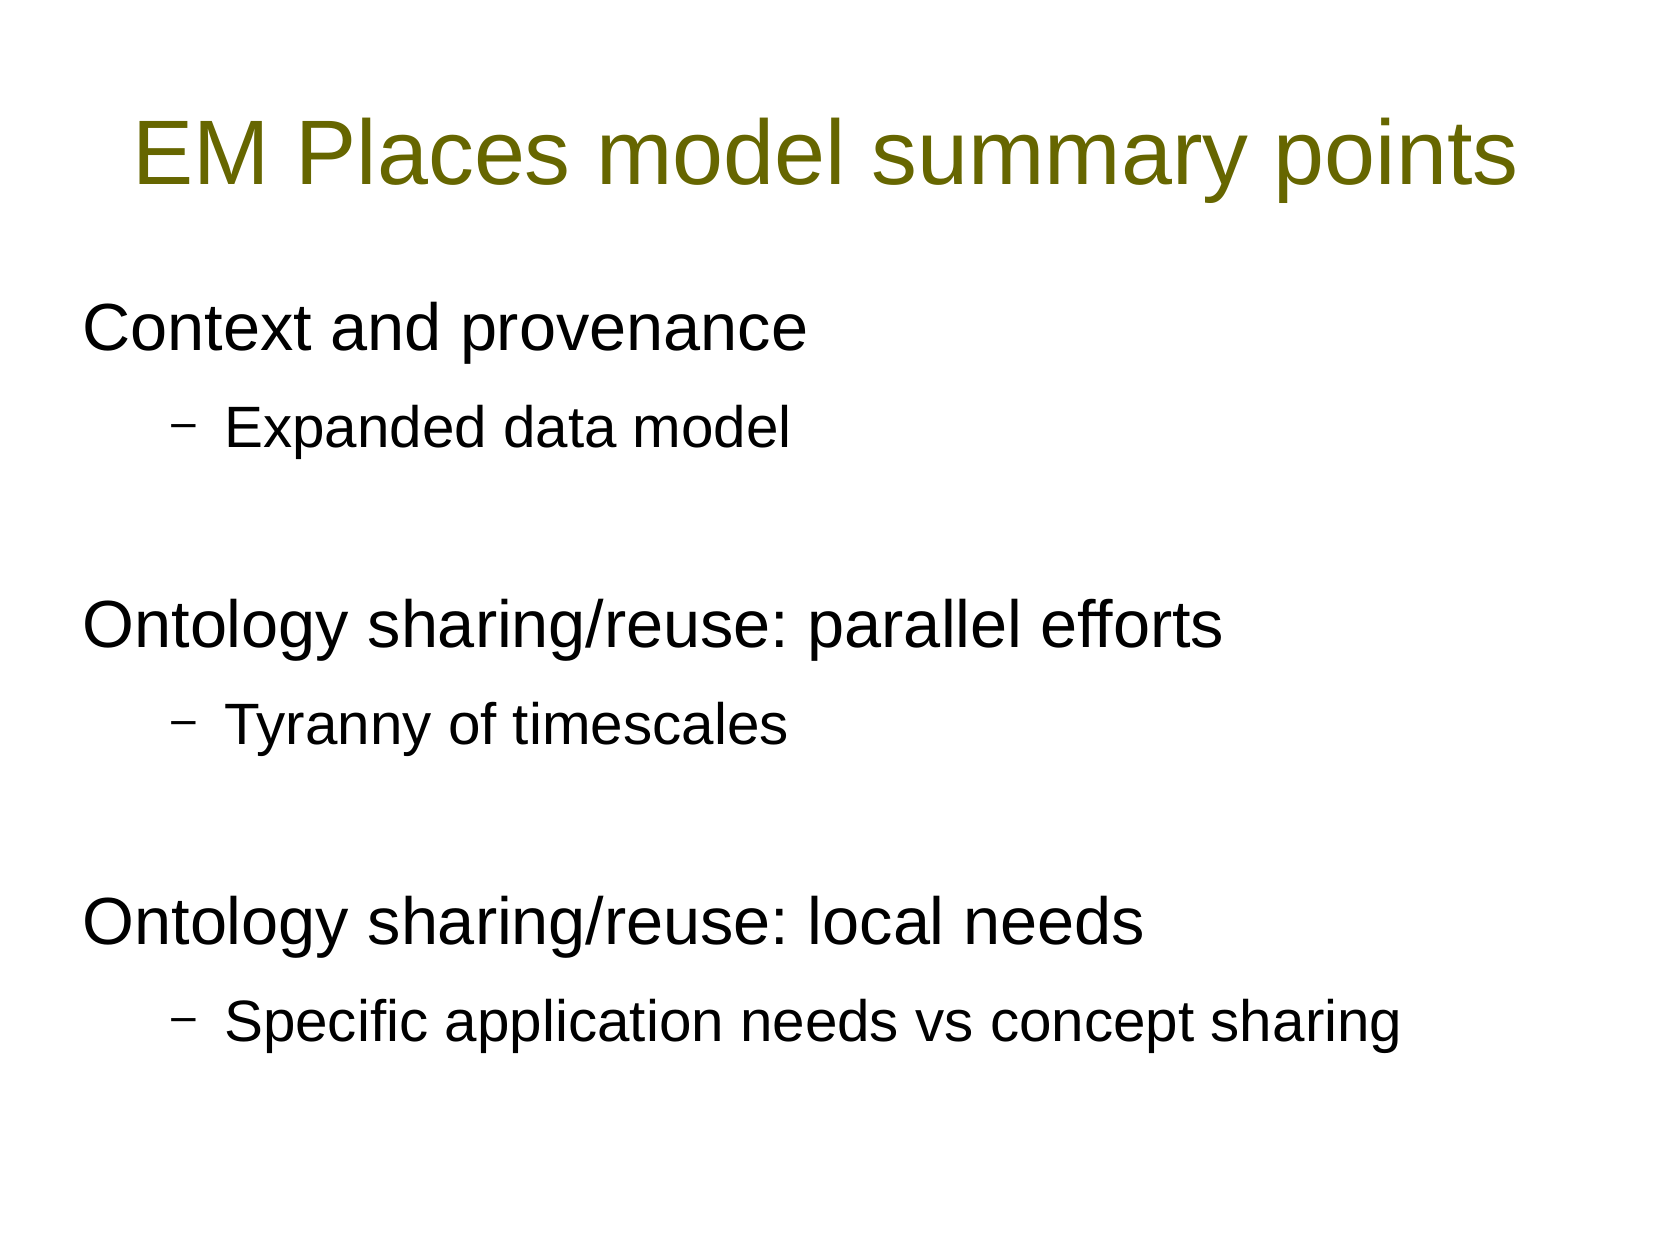

# EM Places model summary points
Context and provenance
Expanded data model
Ontology sharing/reuse: parallel efforts
Tyranny of timescales
Ontology sharing/reuse: local needs
Specific application needs vs concept sharing